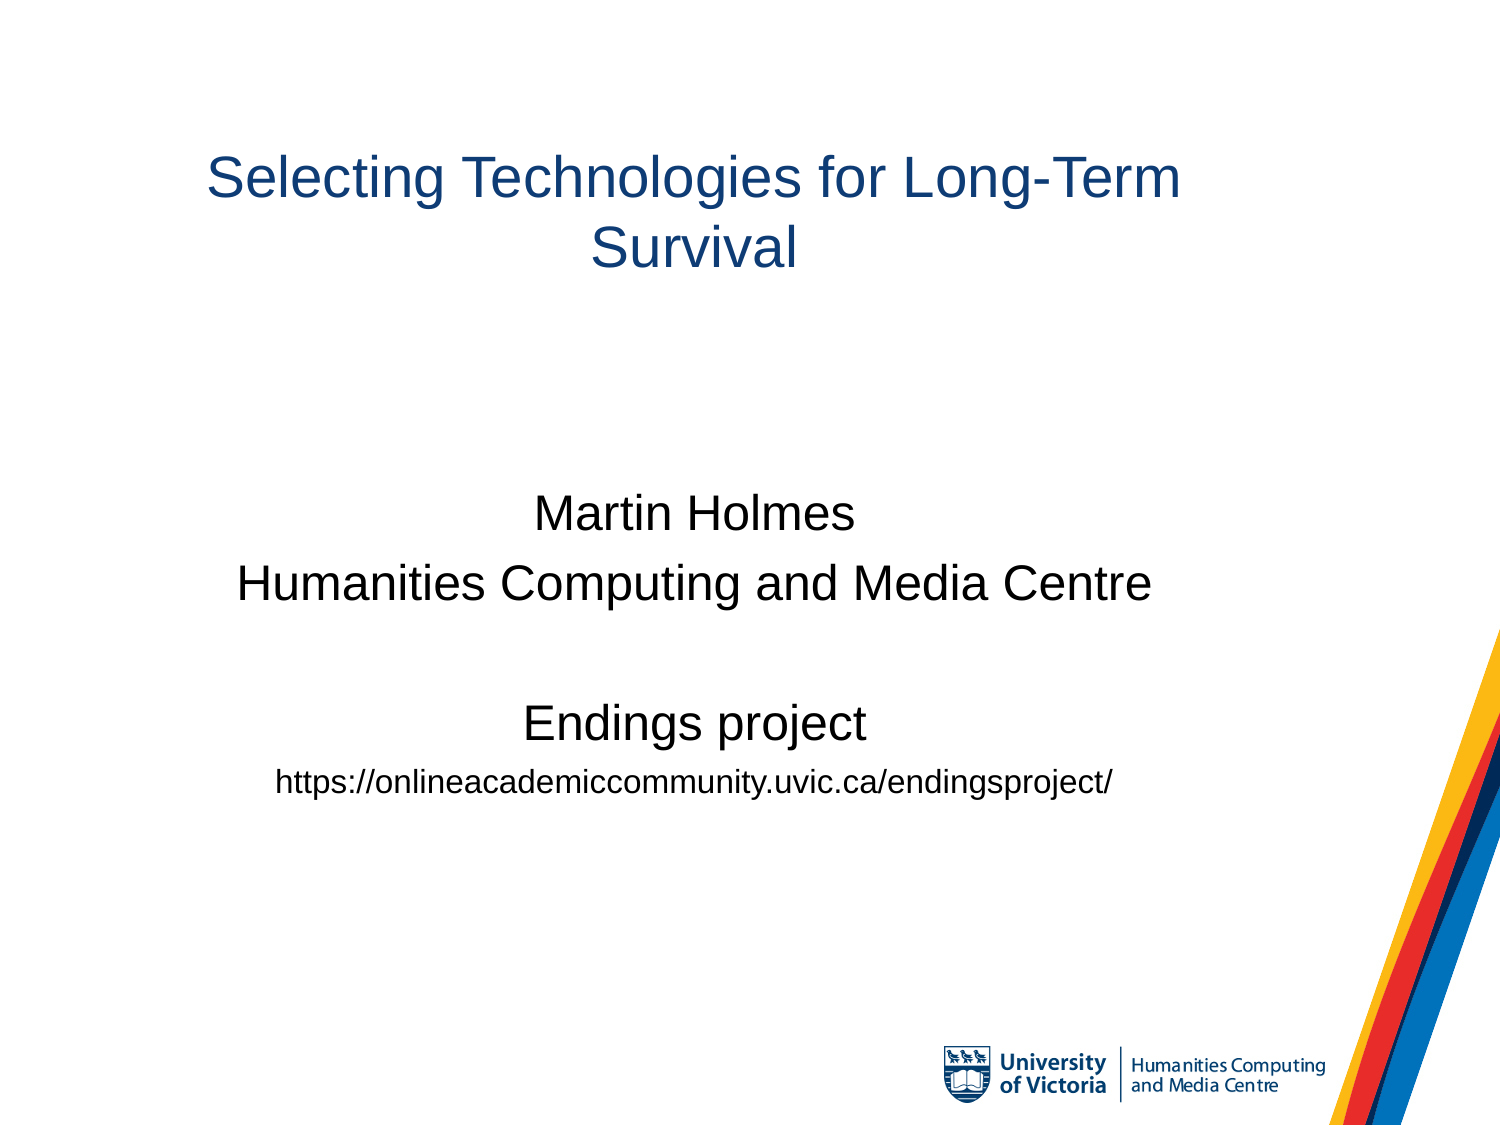

Selecting Technologies for Long-Term Survival
# Martin Holmes
Humanities Computing and Media Centre
Endings project
https://onlineacademiccommunity.uvic.ca/endingsproject/